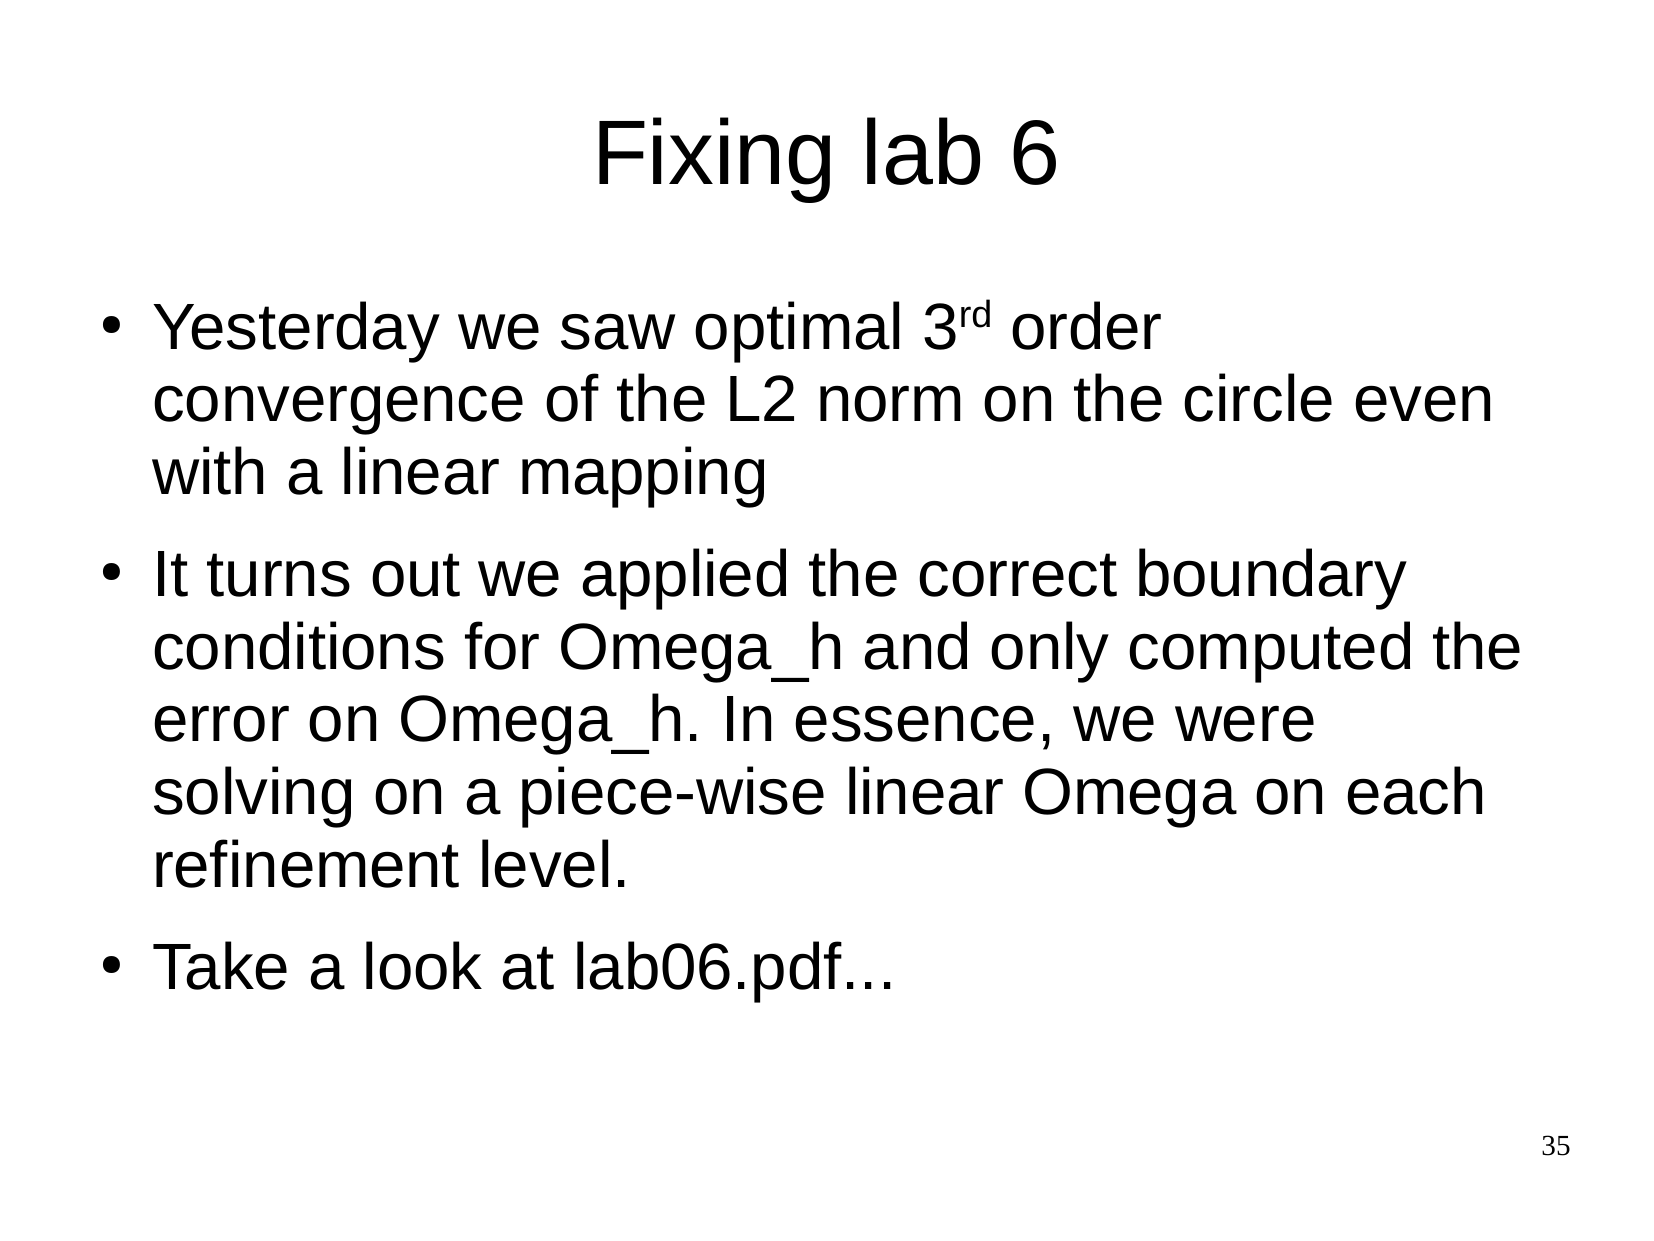

# Fixing lab 6
Yesterday we saw optimal 3rd order convergence of the L2 norm on the circle even with a linear mapping
It turns out we applied the correct boundary conditions for Omega_h and only computed the error on Omega_h. In essence, we were solving on a piece-wise linear Omega on each refinement level.
Take a look at lab06.pdf...
35